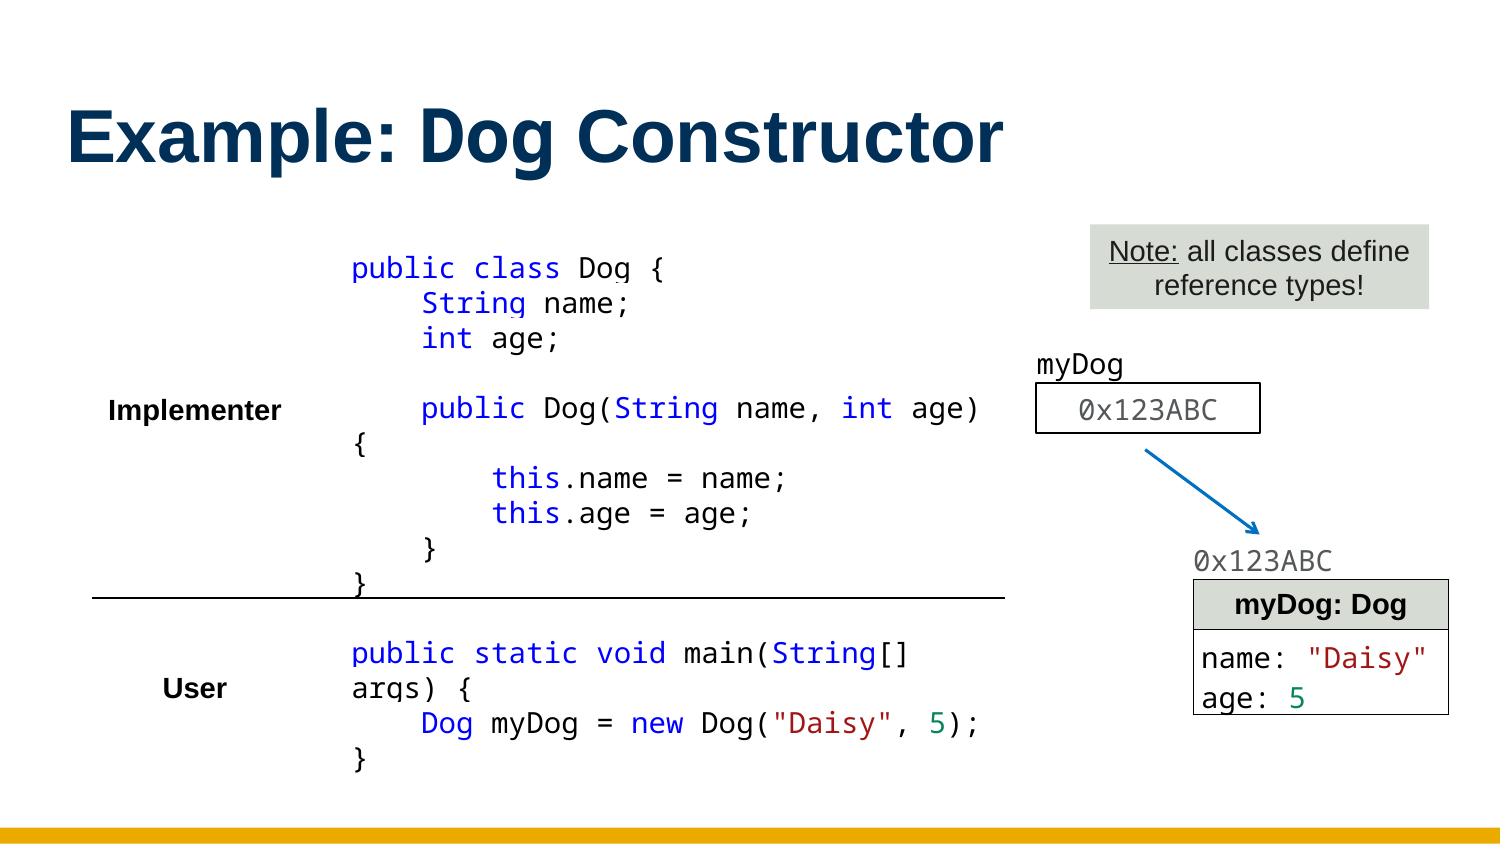

# Example: Dog Constructor
Note: all classes define reference types!
public class Dog {
    String name;
    int age;
    public Dog(String name, int age) {
        this.name = name;
        this.age = age;
    }
}
myDog
0x123ABC
Implementer
0x123ABC
| myDog: Dog |
| --- |
| name: "Daisy" age: 5 |
public static void main(String[] args) {
 Dog myDog = new Dog("Daisy", 5);
}
User